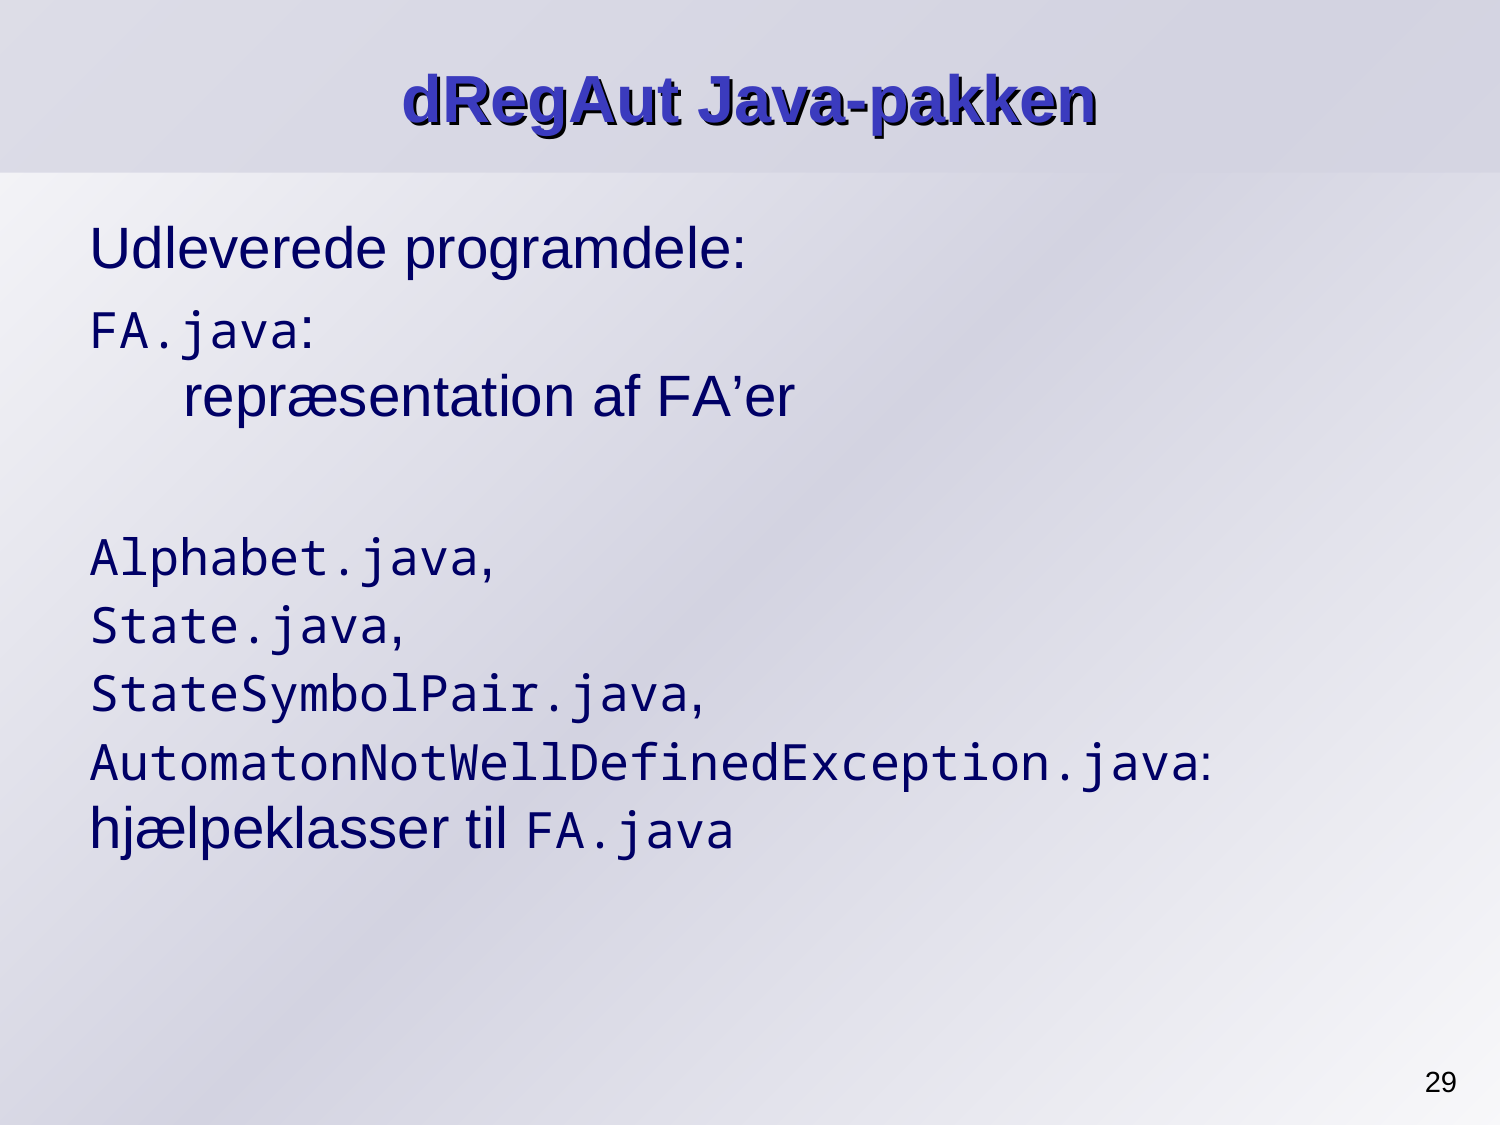

# dRegAut Java-pakken
Udleverede programdele:
FA.java:
	repræsentation af FA’er
Alphabet.java,
State.java,
StateSymbolPair.java, AutomatonNotWellDefinedException.java: 	hjælpeklasser til FA.java
29